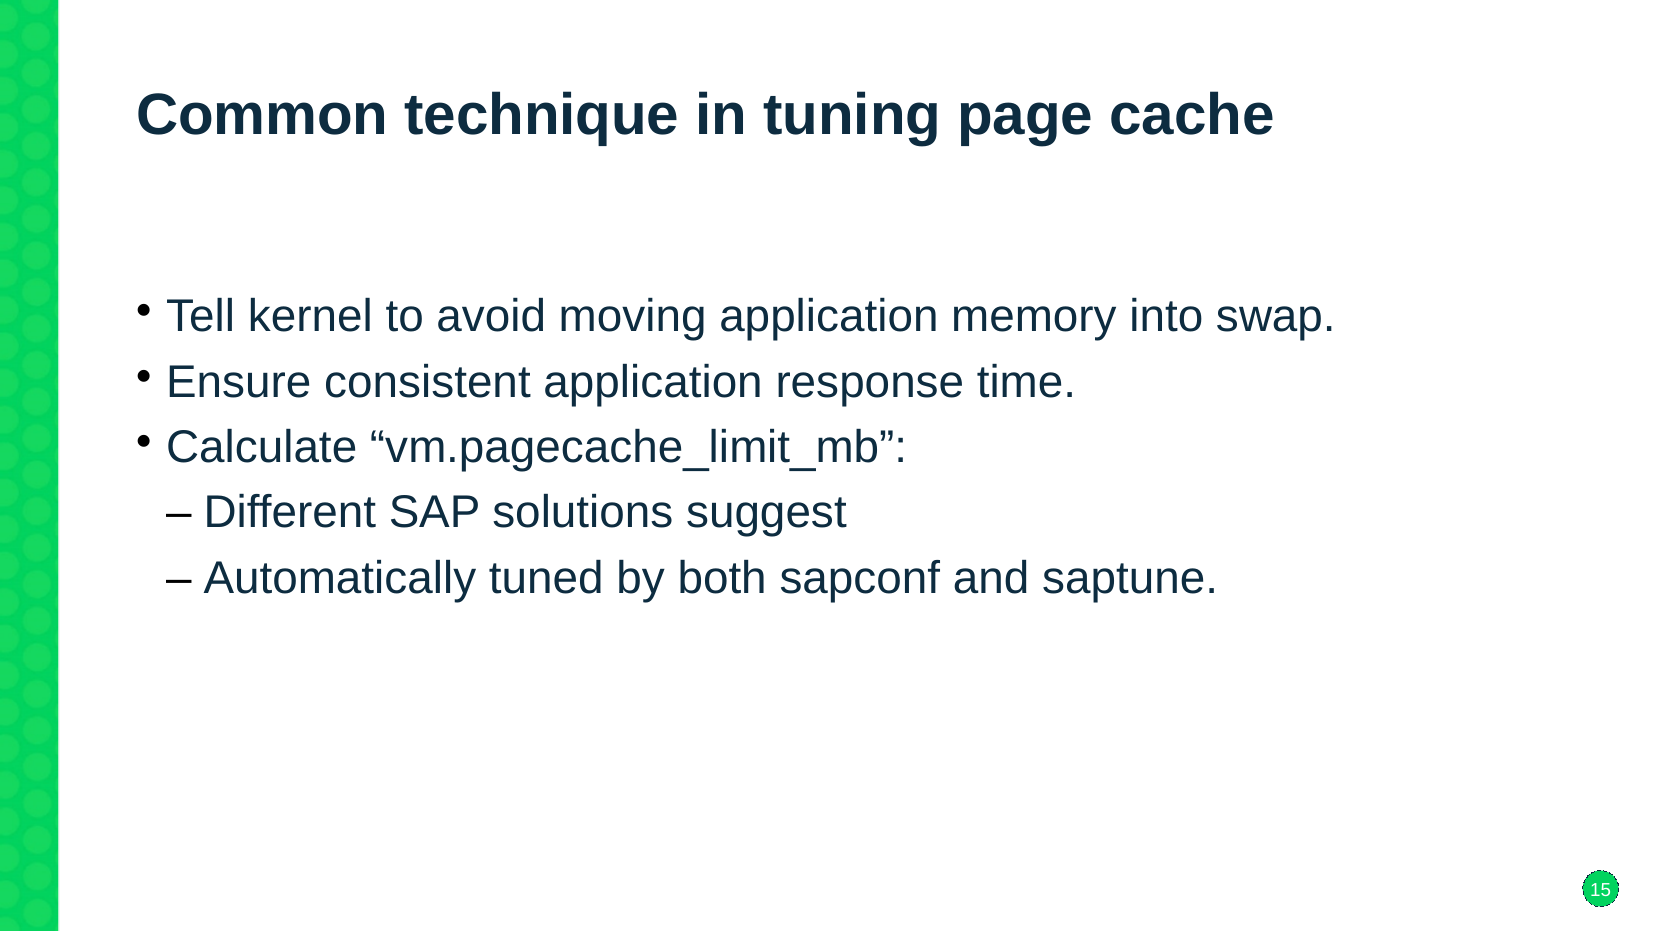

# Common technique in tuning page cache
Tell kernel to avoid moving application memory into swap.
Ensure consistent application response time.
Calculate “vm.pagecache_limit_mb”:
Different SAP solutions suggest
Automatically tuned by both sapconf and saptune.
15